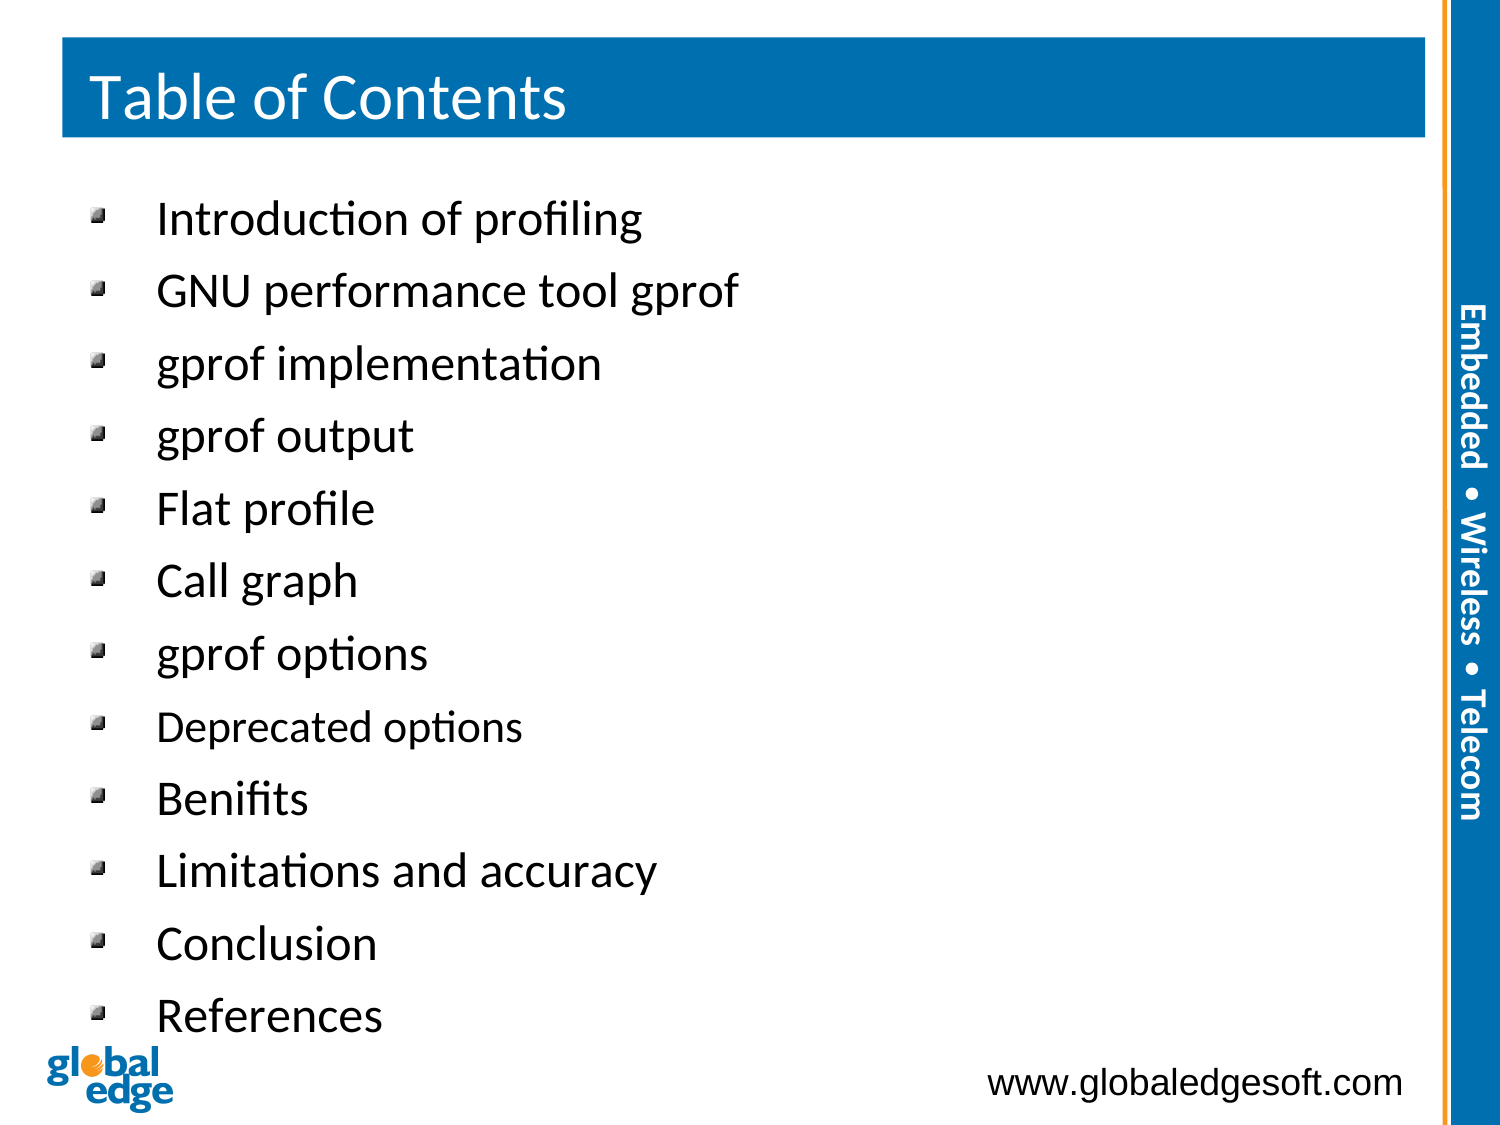

# Table of Contents
 Introduction of profiling
 GNU performance tool gprof
 gprof implementation
 gprof output
 Flat profile
 Call graph
 gprof options
 Deprecated options
 Benifits
 Limitations and accuracy
 Conclusion
 References